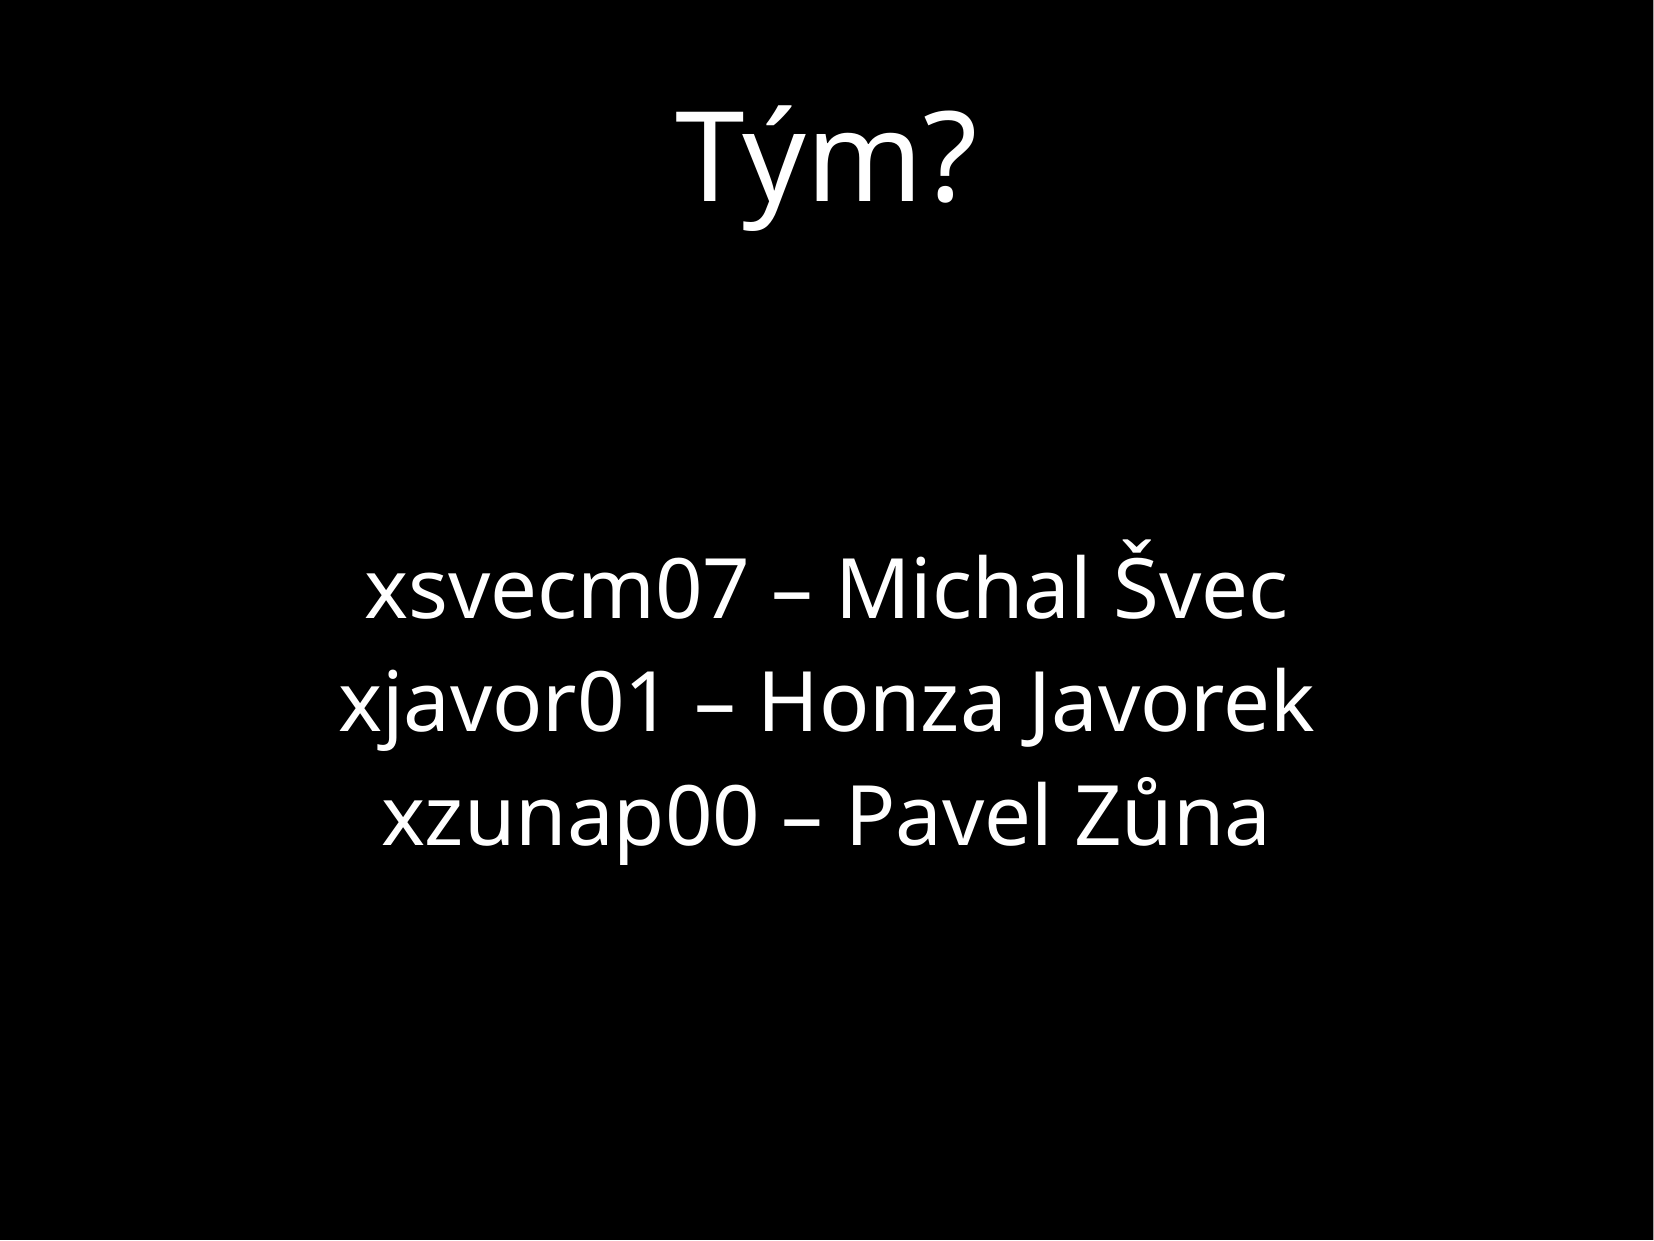

Tým?
# xsvecm07 – Michal Švec
xjavor01 – Honza Javorek
xzunap00 – Pavel Zůna